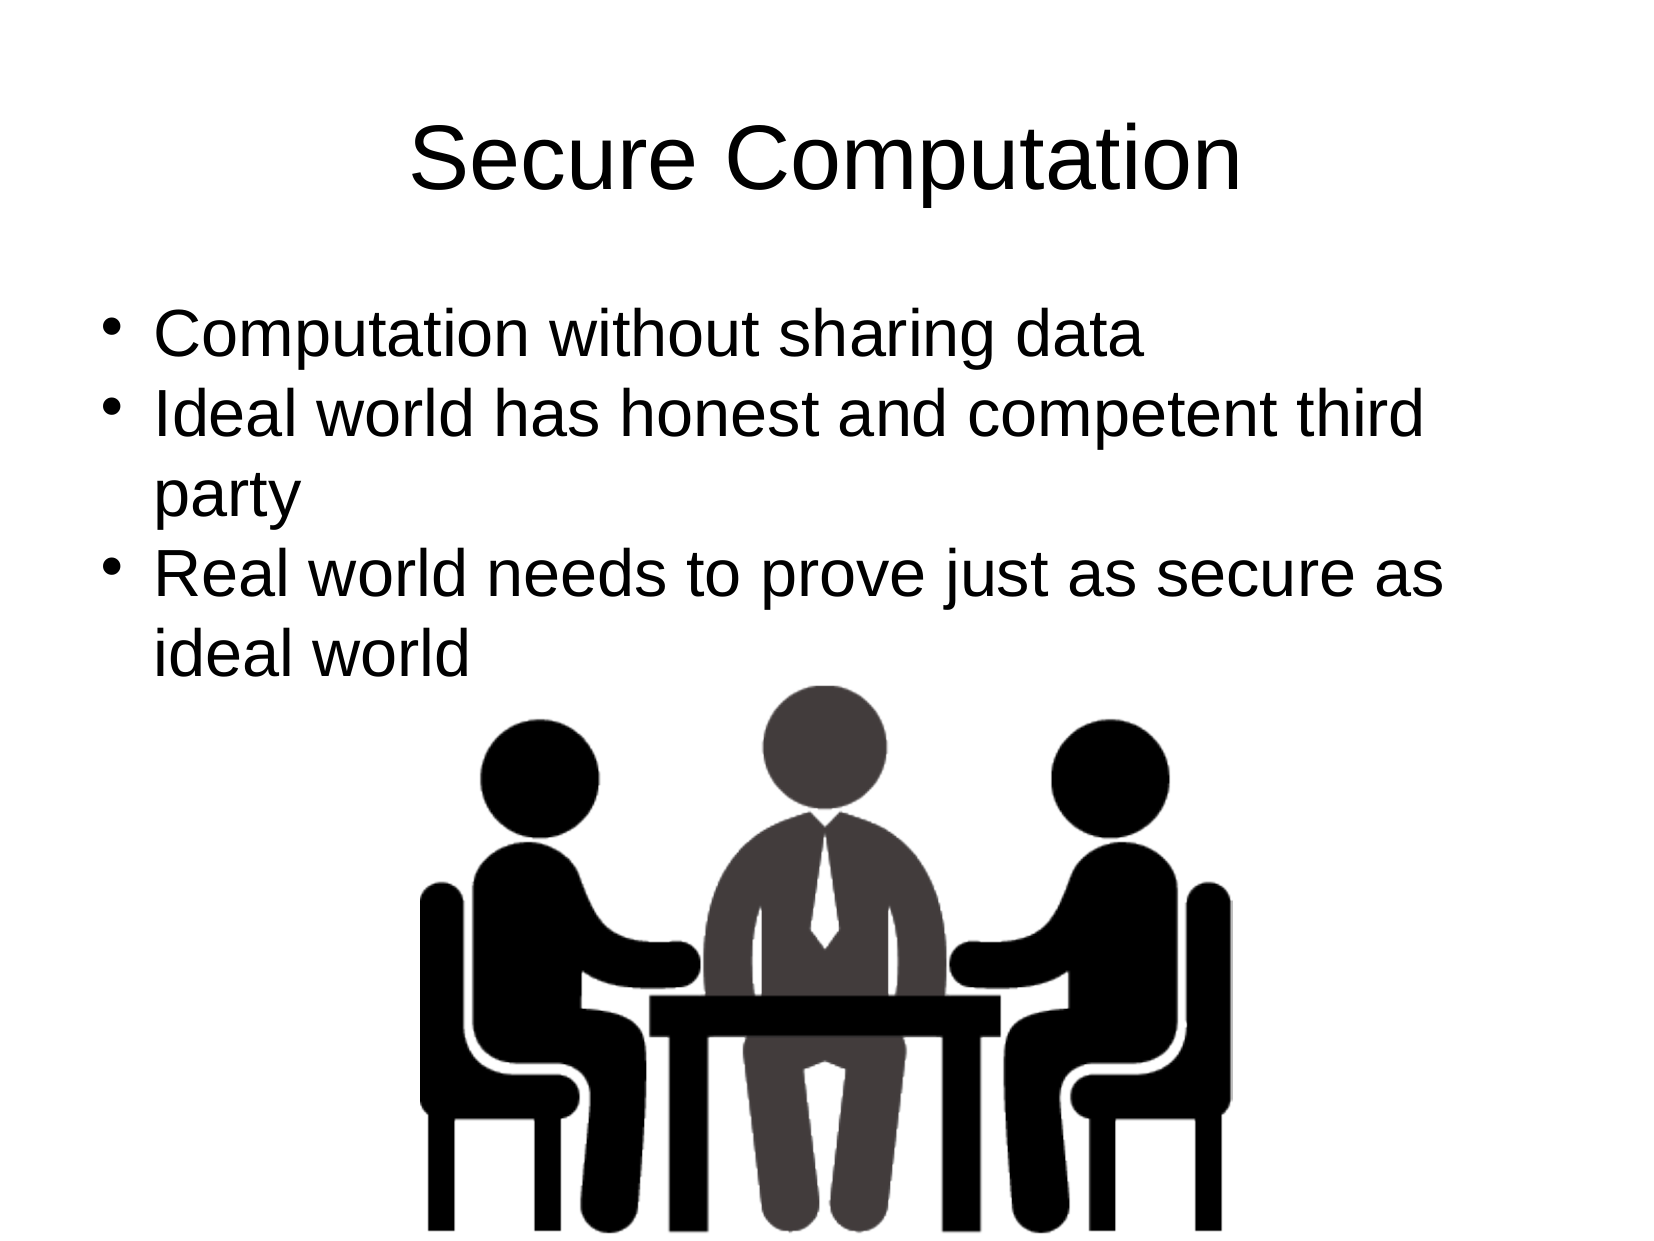

Secure Computation
Computation without sharing data
Ideal world has honest and competent third party
Real world needs to prove just as secure as ideal world